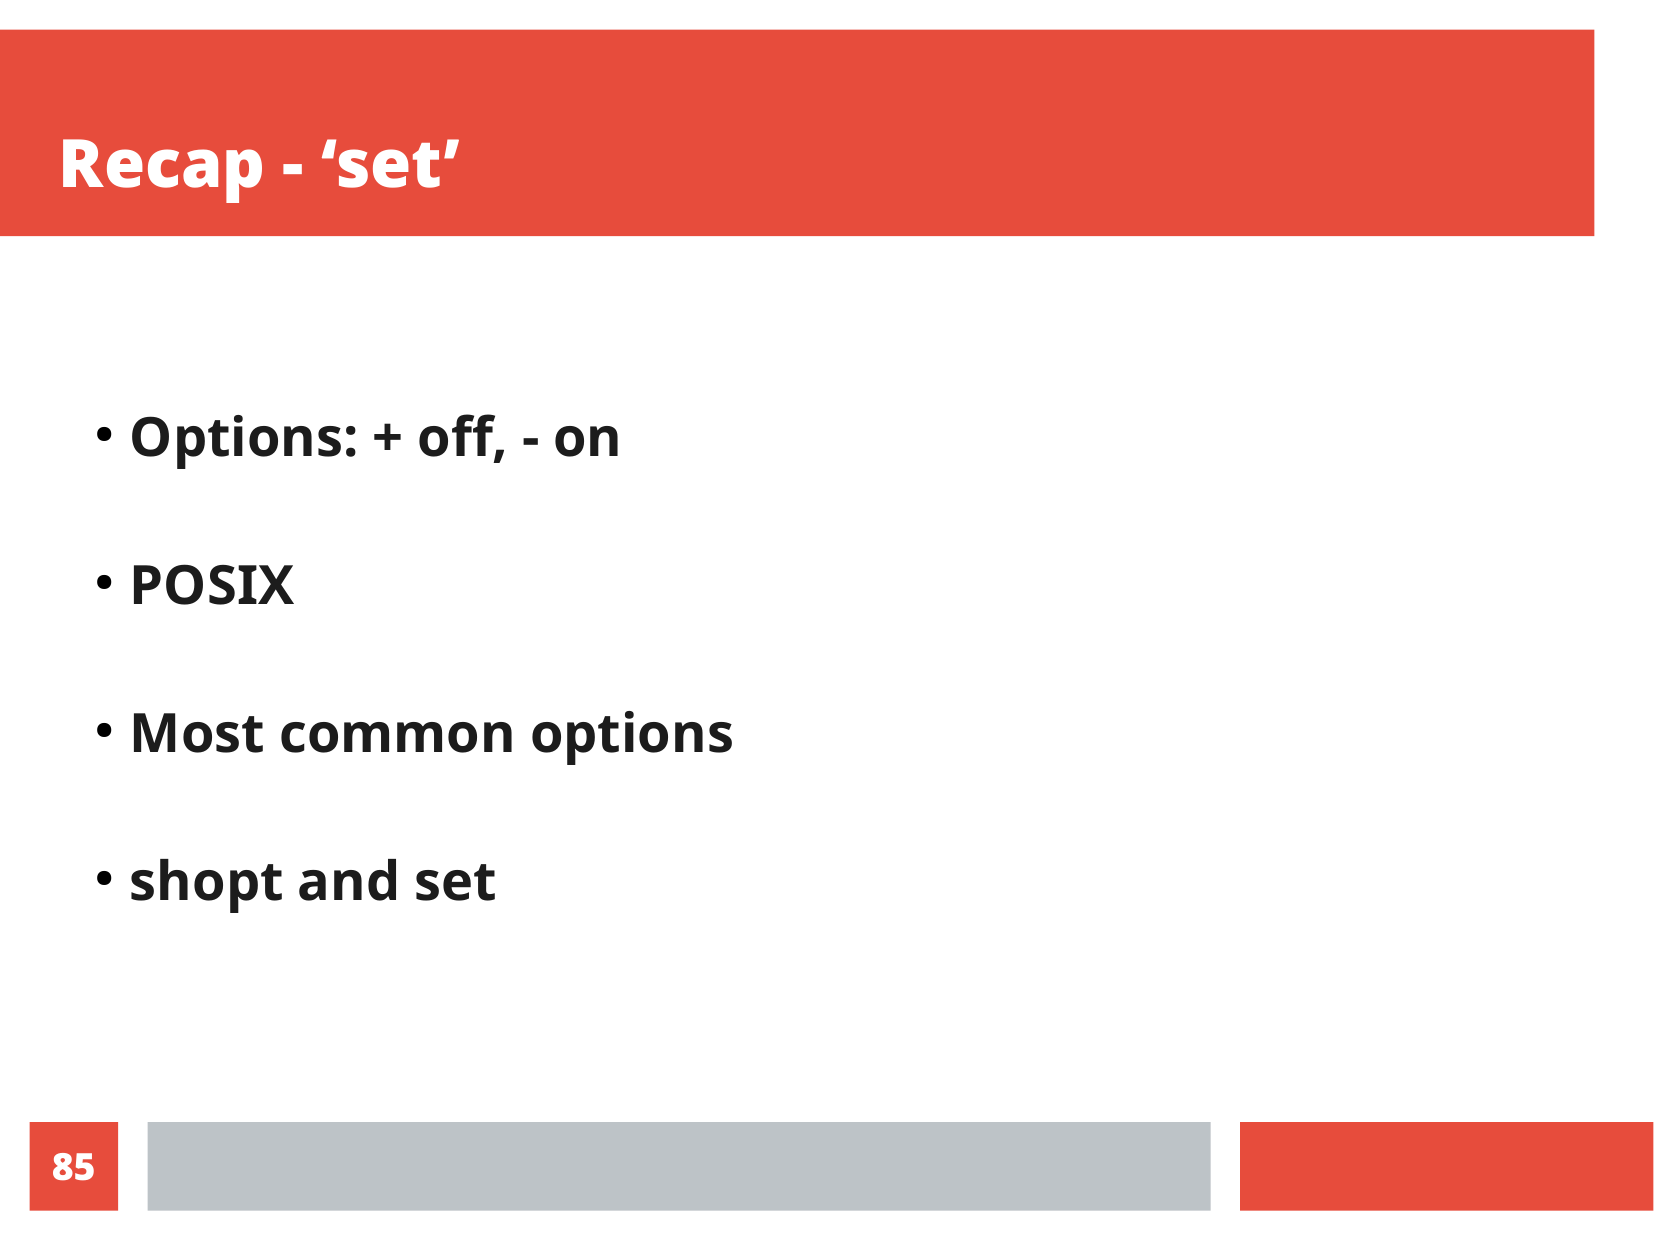

# Recap - ‘set’
Options: + off, - on
POSIX
Most common options
shopt and set
85